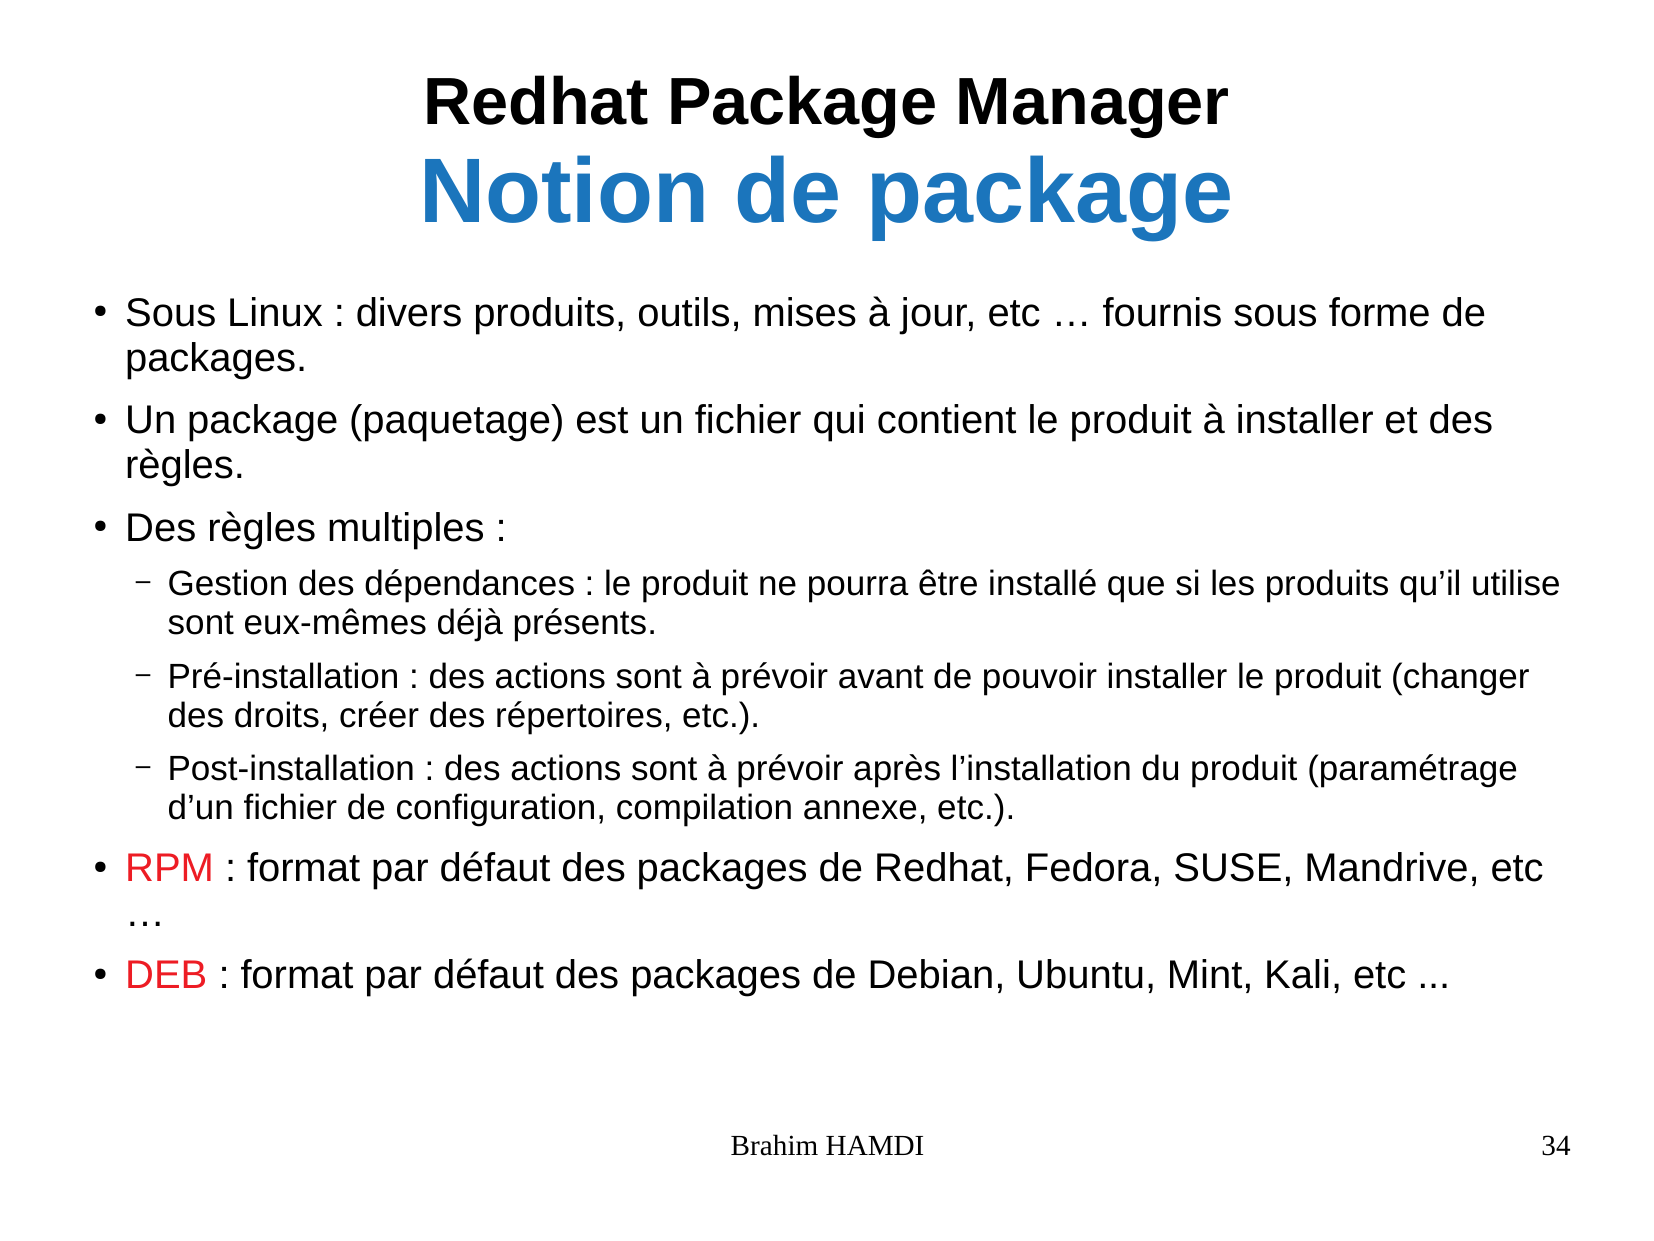

# Redhat Package Manager Notion de package
Sous Linux : divers produits, outils, mises à jour, etc … fournis sous forme de packages.
Un package (paquetage) est un fichier qui contient le produit à installer et des règles.
Des règles multiples :
Gestion des dépendances : le produit ne pourra être installé que si les produits qu’il utilise sont eux-mêmes déjà présents.
Pré-installation : des actions sont à prévoir avant de pouvoir installer le produit (changer des droits, créer des répertoires, etc.).
Post-installation : des actions sont à prévoir après l’installation du produit (paramétrage d’un fichier de configuration, compilation annexe, etc.).
RPM : format par défaut des packages de Redhat, Fedora, SUSE, Mandrive, etc …
DEB : format par défaut des packages de Debian, Ubuntu, Mint, Kali, etc ...
Brahim HAMDI
34